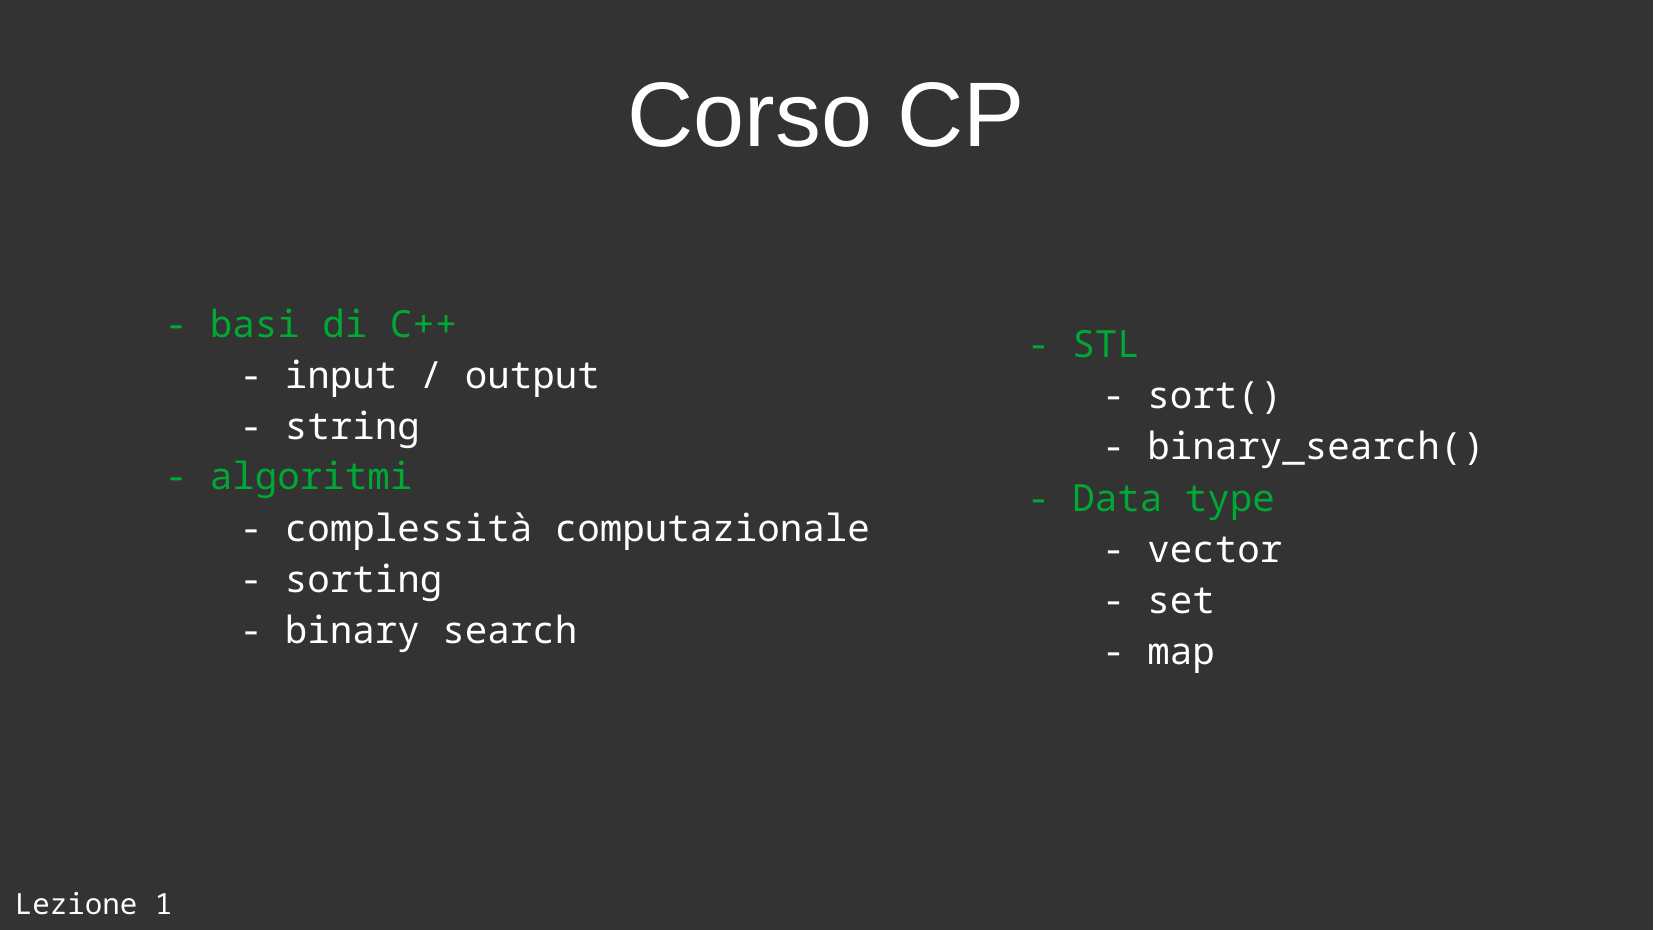

# Corso CP
- basi di C++
	- input / output
	- string
- algoritmi
	- complessità computazionale
	- sorting
 	- binary search
- STL
	- sort()
	- binary_search()
- Data type
	- vector
	- set
	- map
Lezione 1